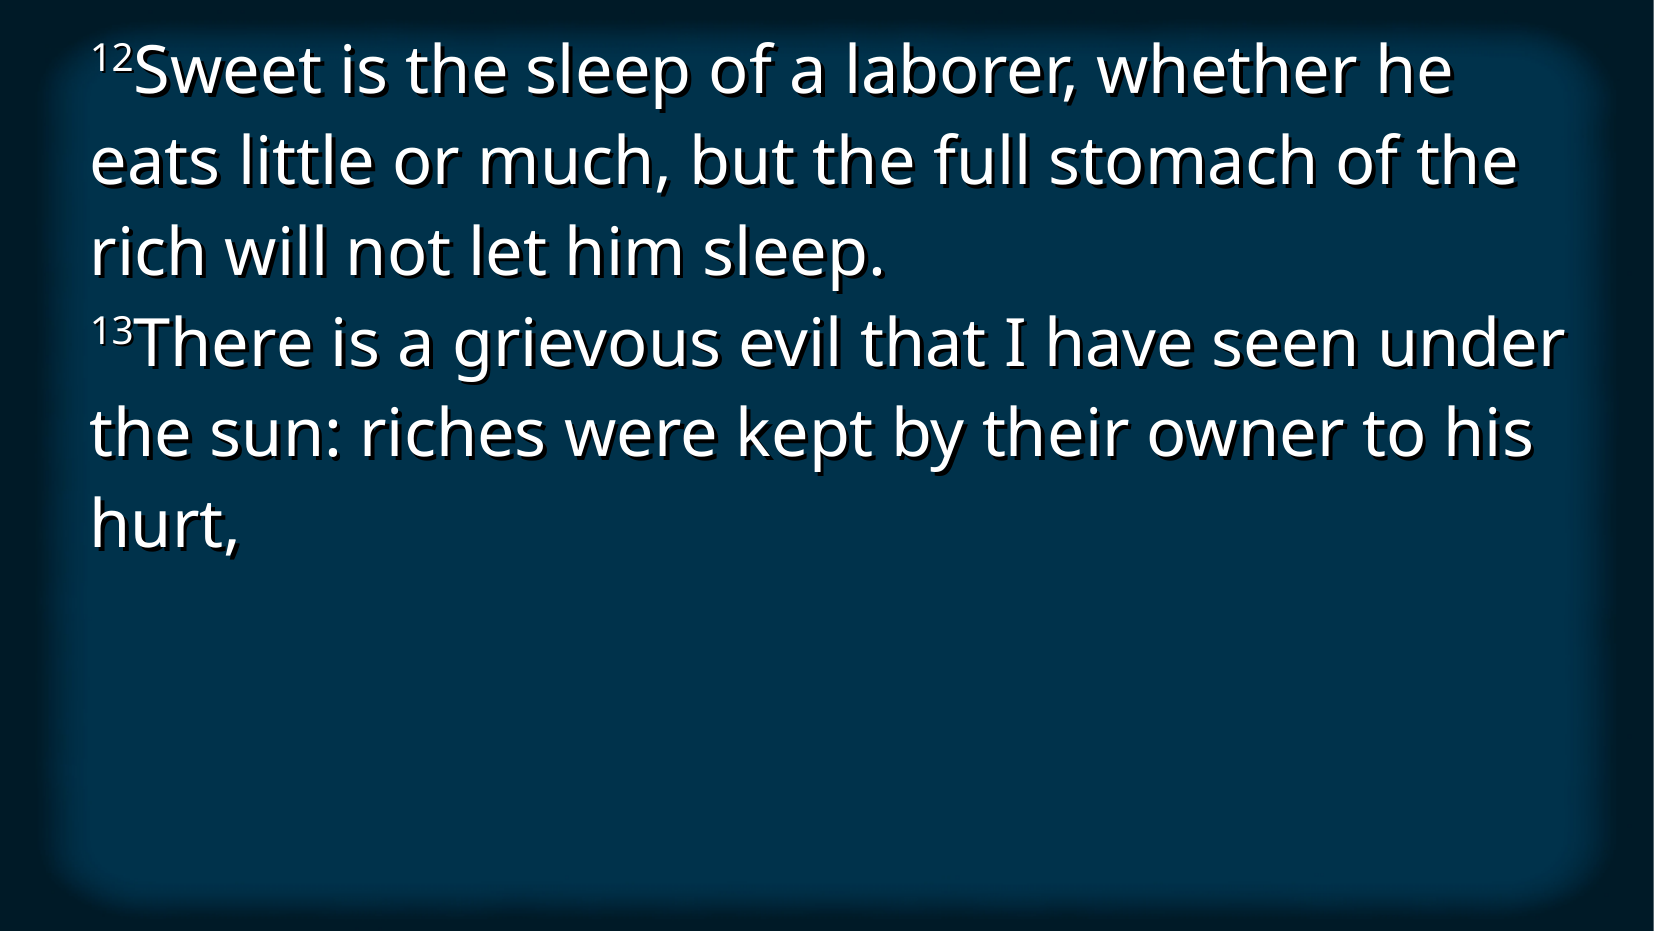

12Sweet is the sleep of a laborer, whether he eats little or much, but the full stomach of the rich will not let him sleep.
13There is a grievous evil that I have seen under the sun: riches were kept by their owner to his hurt,